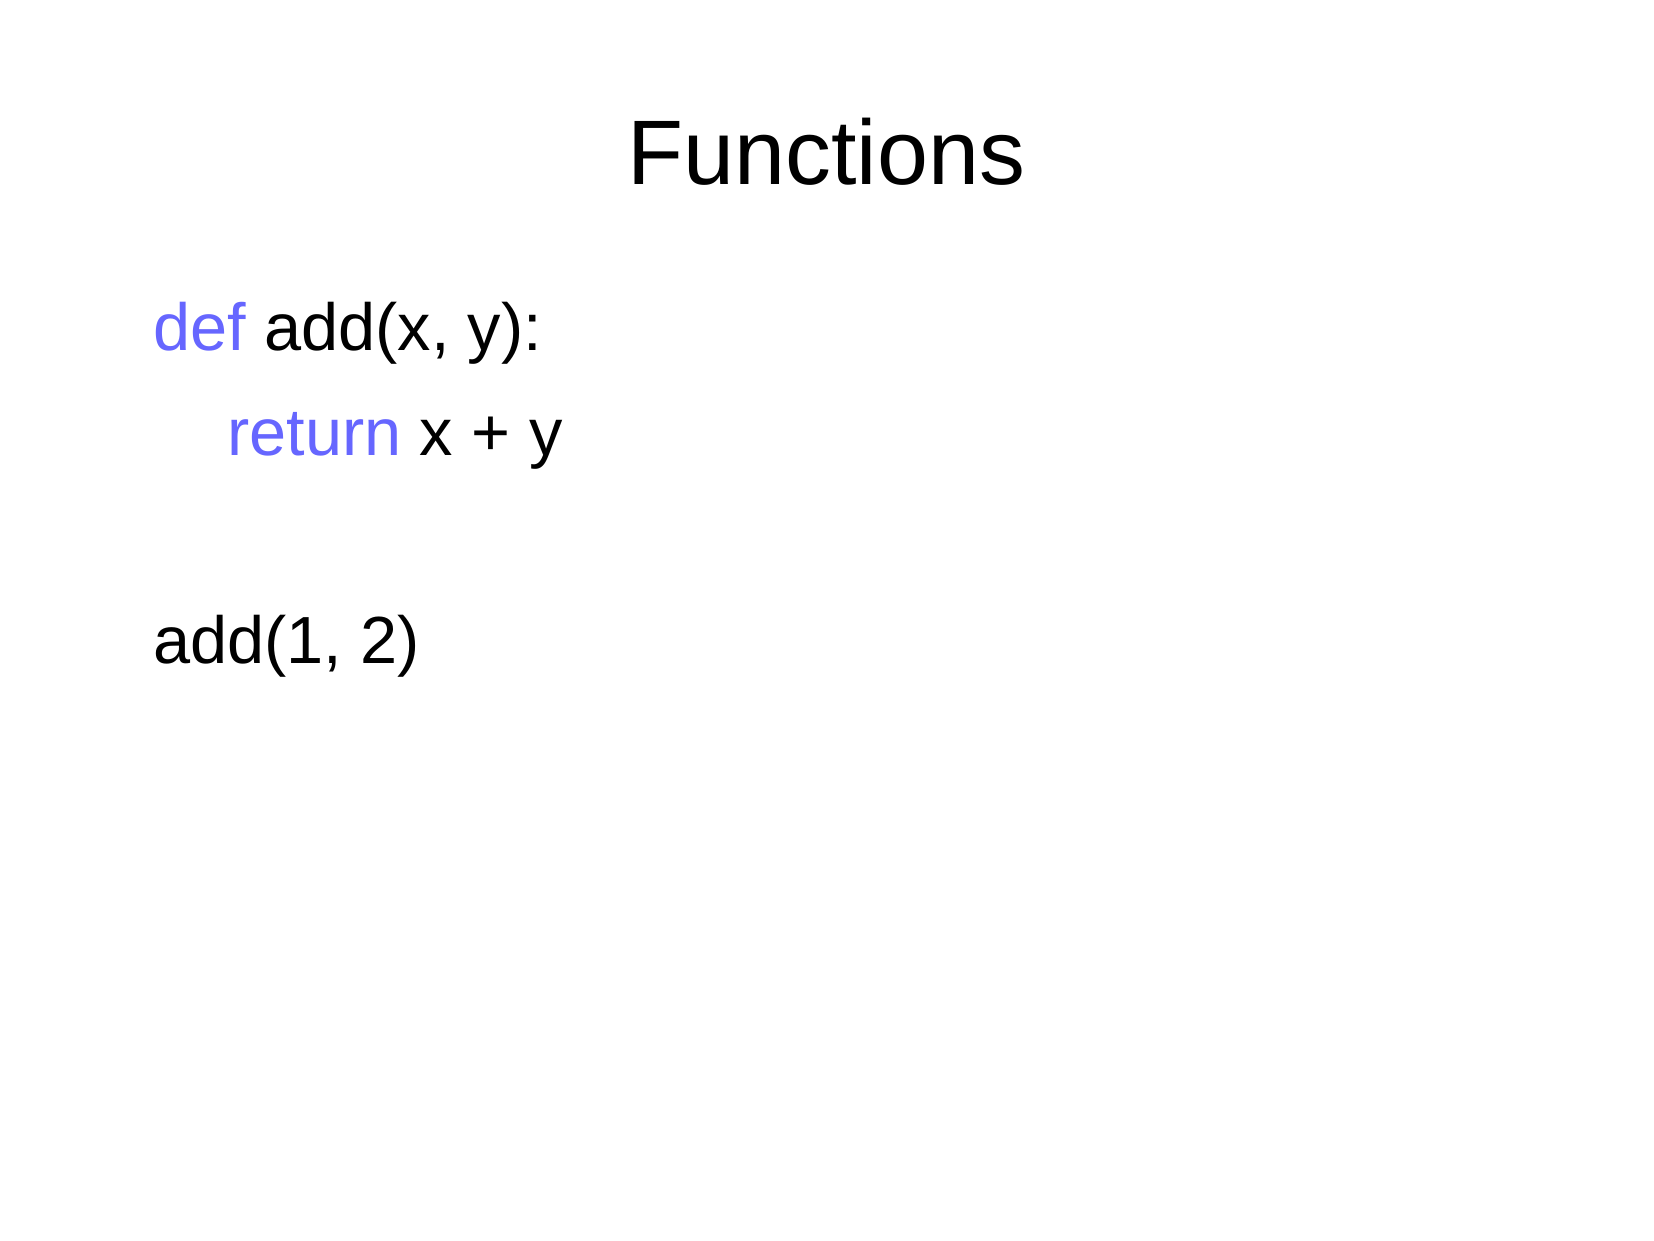

# Functions
def add(x, y):
 return x + y
add(1, 2)